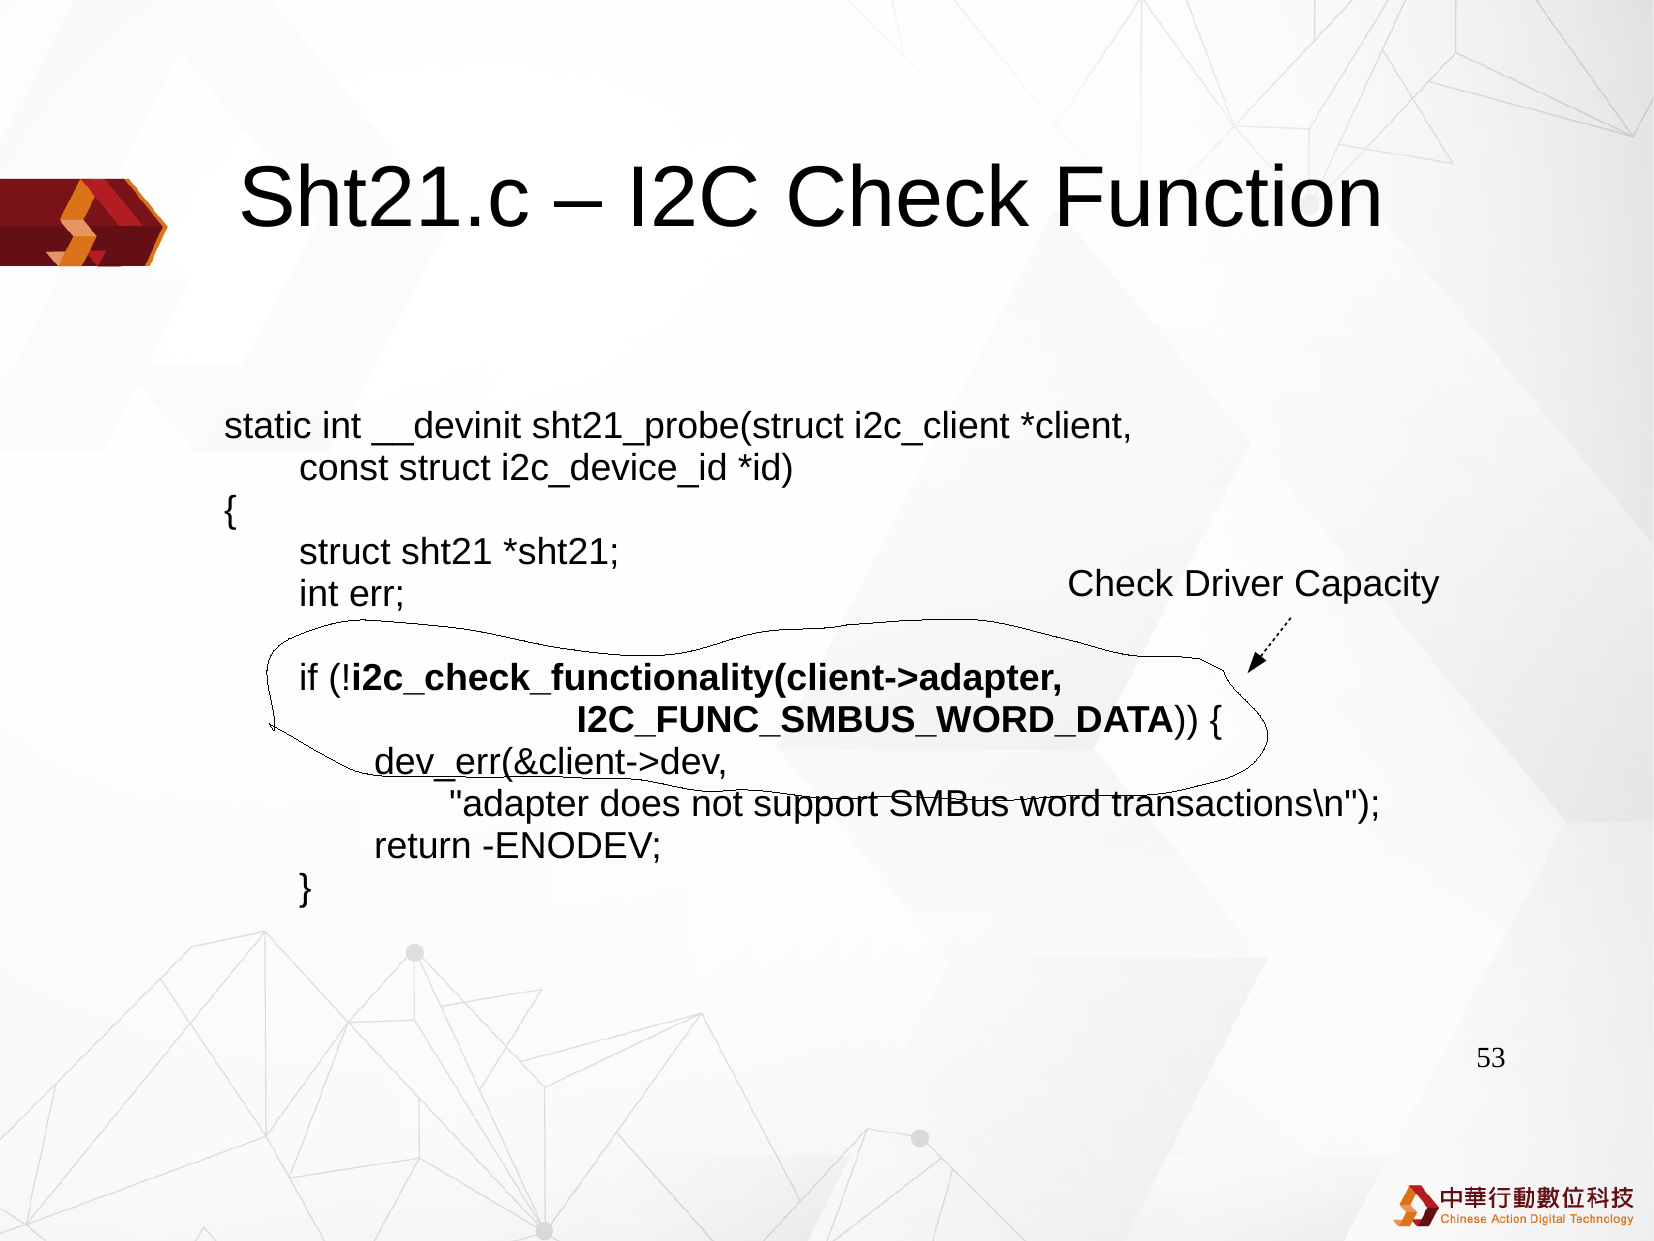

# Sht21.c – I2C Check Function
static int __devinit sht21_probe(struct i2c_client *client,
	const struct i2c_device_id *id)
{
	struct sht21 *sht21;
	int err;
	if (!i2c_check_functionality(client->adapter,
				 I2C_FUNC_SMBUS_WORD_DATA)) {
		dev_err(&client->dev,
			"adapter does not support SMBus word transactions\n");
		return -ENODEV;
	}
Check Driver Capacity
53